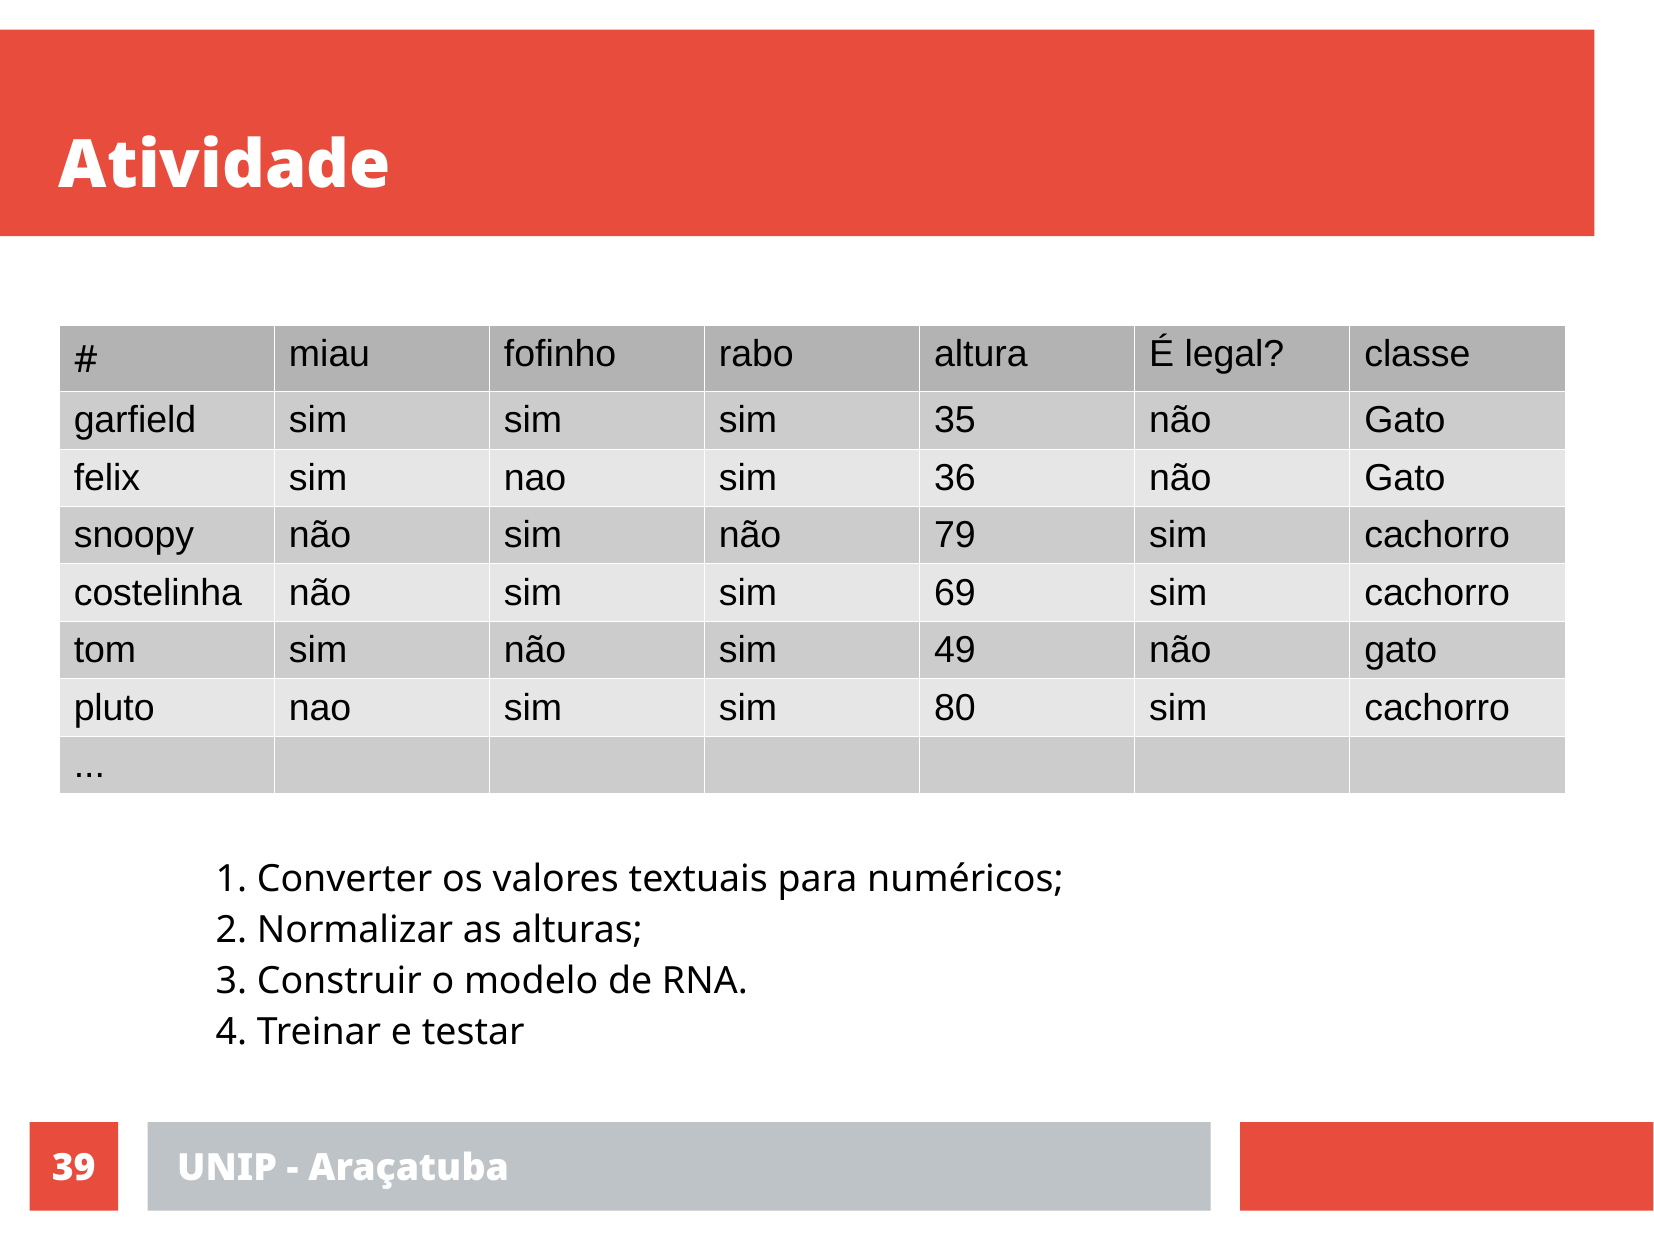

# Atividade
| # | miau | fofinho | rabo | altura | É legal? | classe |
| --- | --- | --- | --- | --- | --- | --- |
| garfield | sim | sim | sim | 35 | não | Gato |
| felix | sim | nao | sim | 36 | não | Gato |
| snoopy | não | sim | não | 79 | sim | cachorro |
| costelinha | não | sim | sim | 69 | sim | cachorro |
| tom | sim | não | sim | 49 | não | gato |
| pluto | nao | sim | sim | 80 | sim | cachorro |
| ... | | | | | | |
1. Converter os valores textuais para numéricos;
2. Normalizar as alturas;
3. Construir o modelo de RNA.
4. Treinar e testar
39
UNIP - Araçatuba